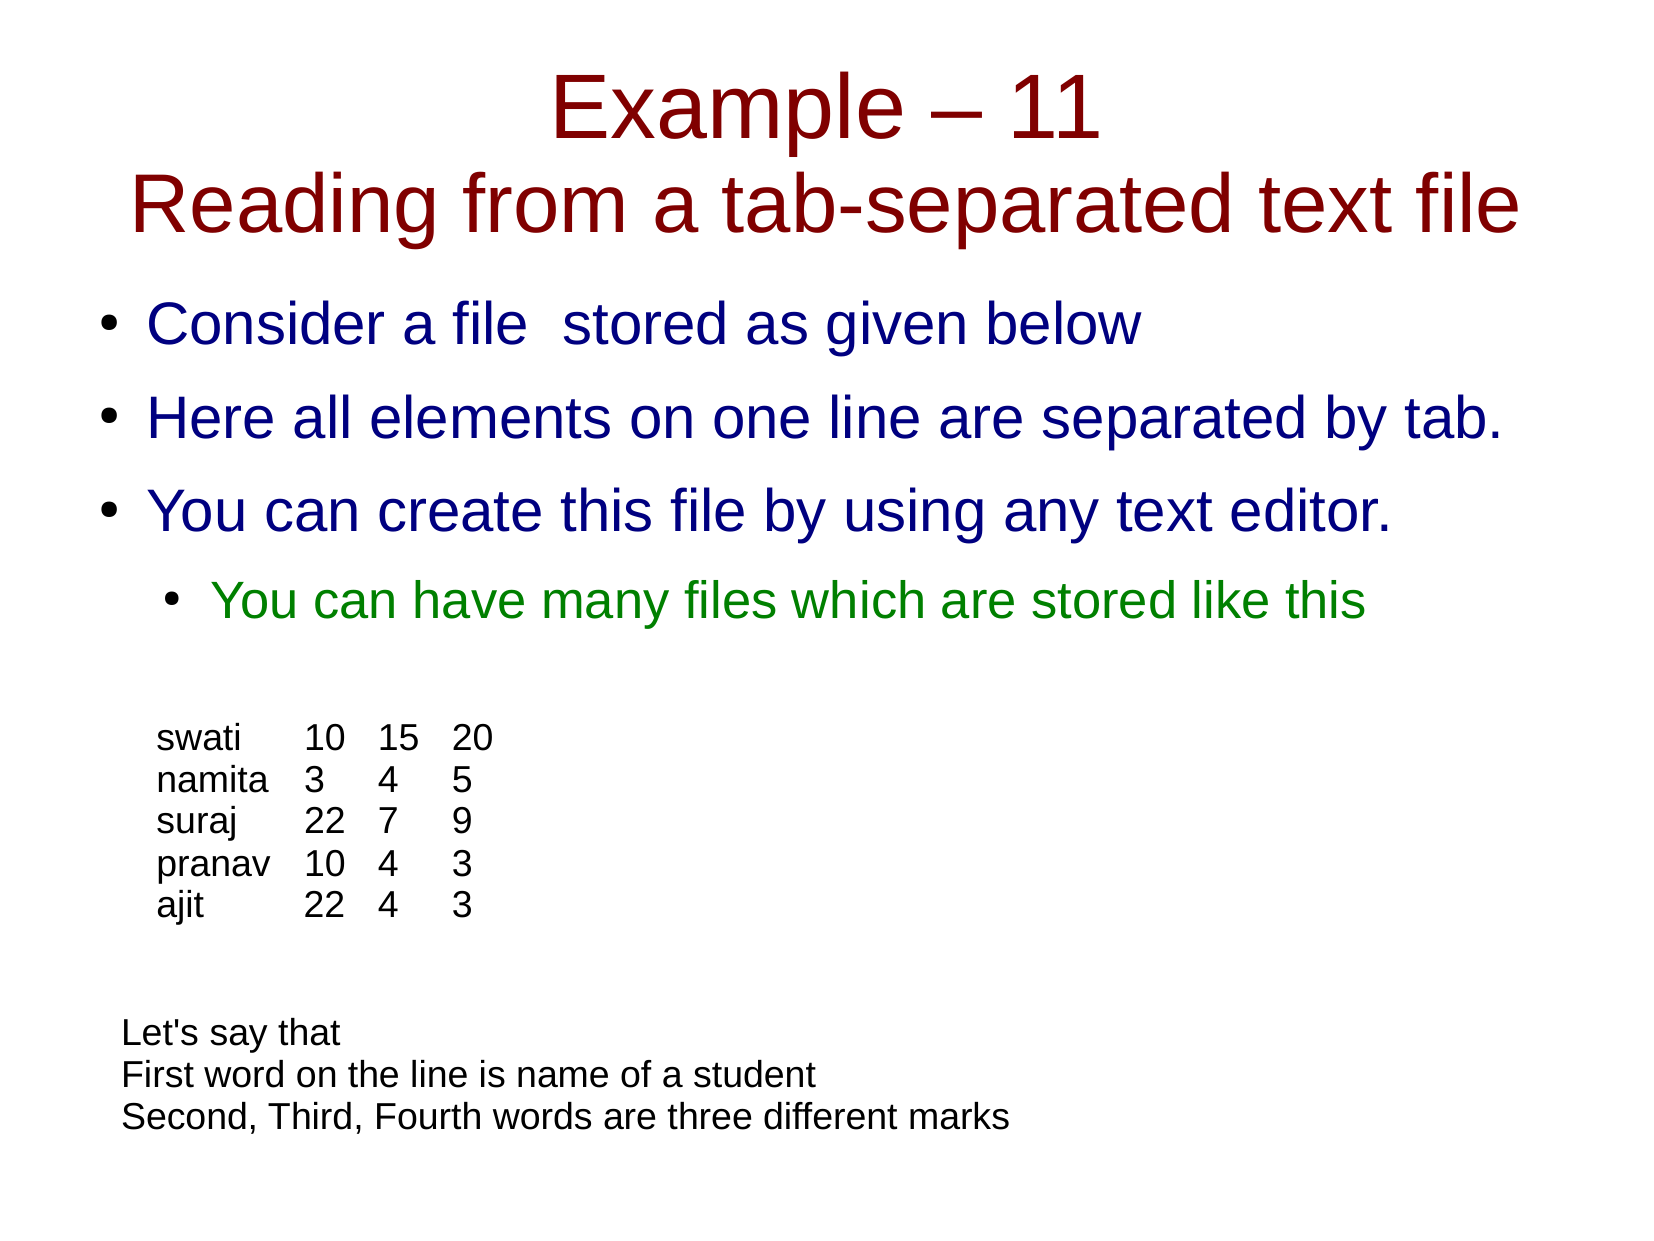

# Example – 11 Reading from a tab-separated text file
Consider a file stored as given below
Here all elements on one line are separated by tab.
You can create this file by using any text editor.
You can have many files which are stored like this
swati	10	15	20
namita	3	4	5
suraj	22	7	9
pranav	10	4	3
ajit	 22	4	3
Let's say that
First word on the line is name of a student
Second, Third, Fourth words are three different marks